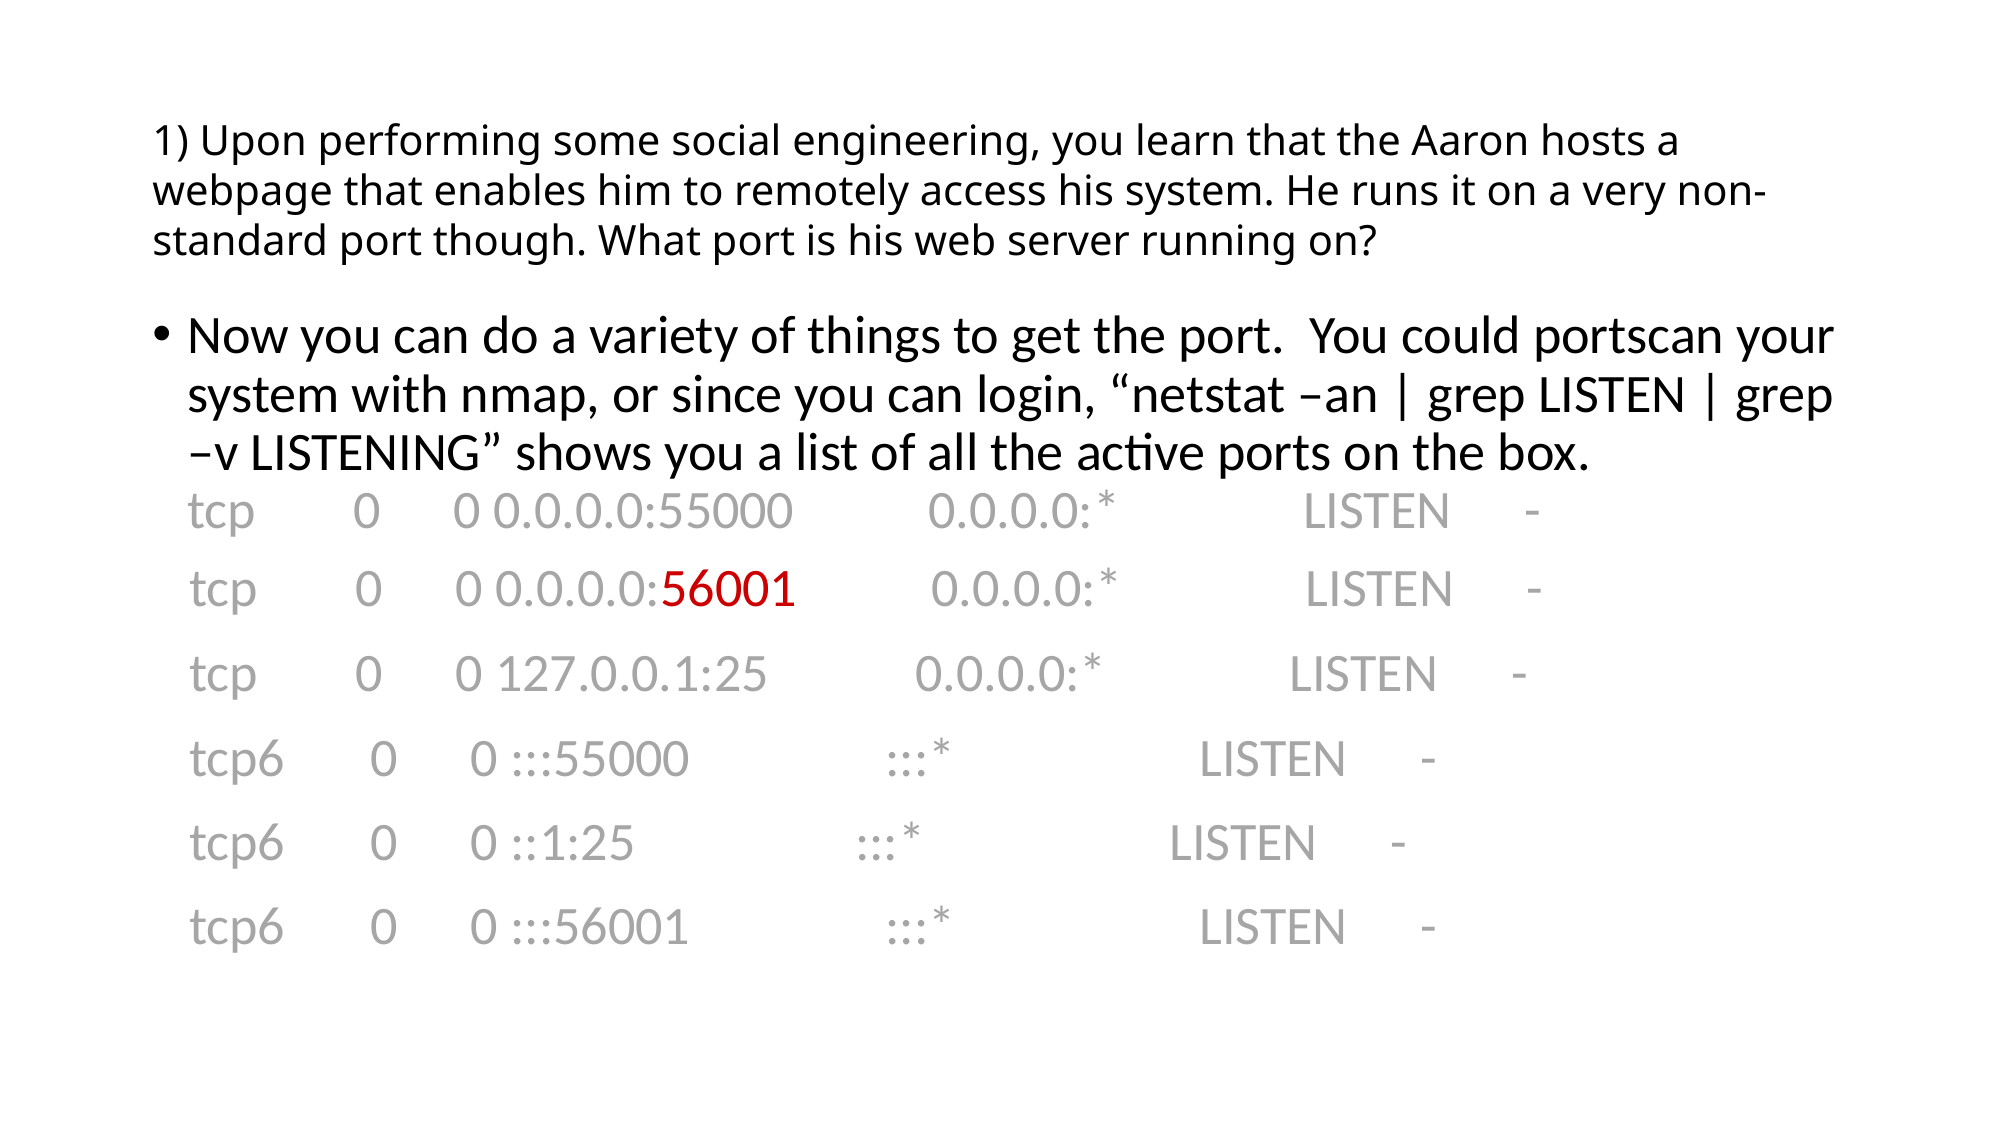

1) Upon performing some social engineering, you learn that the Aaron hosts a webpage that enables him to remotely access his system. He runs it on a very non-standard port though. What port is his web server running on?
# Now you can do a variety of things to get the port. You could portscan your system with nmap, or since you can login, “netstat –an | grep LISTEN | grep –v LISTENING” shows you a list of all the active ports on the box. tcp 0 0 0.0.0.0:55000 0.0.0.0:* LISTEN -
 tcp 0 0 0.0.0.0:56001 0.0.0.0:* LISTEN -
 tcp 0 0 127.0.0.1:25 0.0.0.0:* LISTEN -
 tcp6 0 0 :::55000 :::* LISTEN -
 tcp6 0 0 ::1:25 :::* LISTEN -
 tcp6 0 0 :::56001 :::* LISTEN -